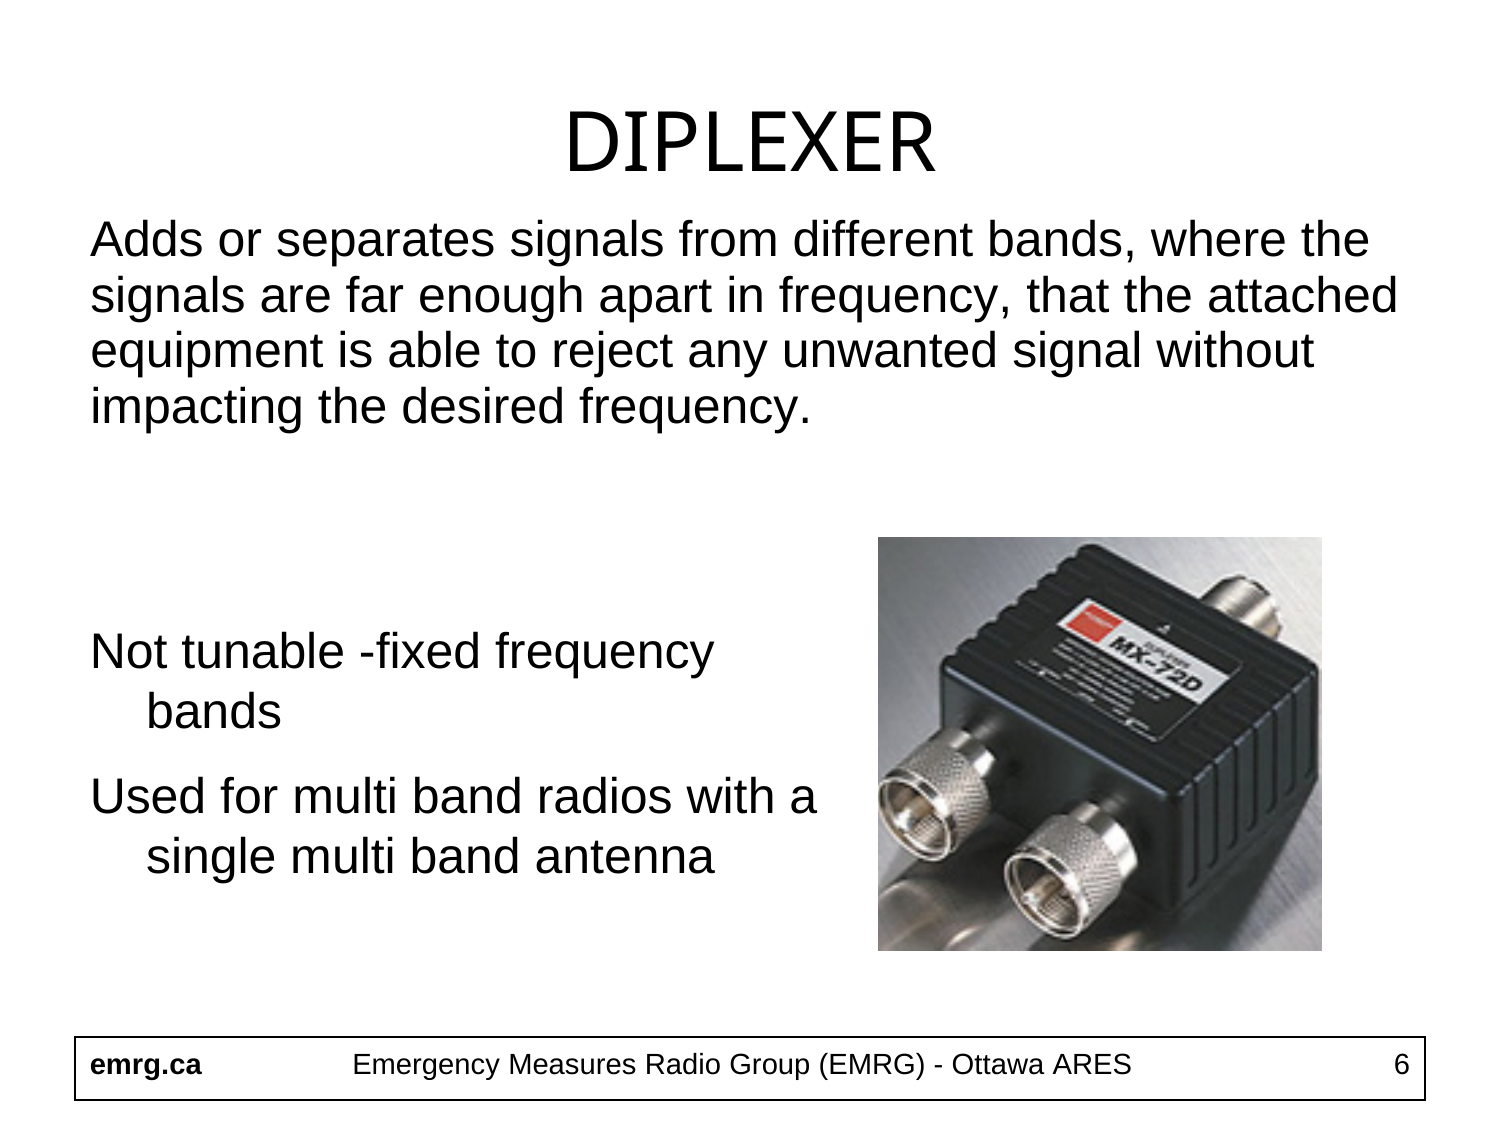

# DIPLEXER
Adds or separates signals from different bands, where the signals are far enough apart in frequency, that the attached equipment is able to reject any unwanted signal without impacting the desired frequency.
Not tunable -fixed frequency bands
Used for multi band radios with a single multi band antenna
Emergency Measures Radio Group (EMRG) - Ottawa ARES